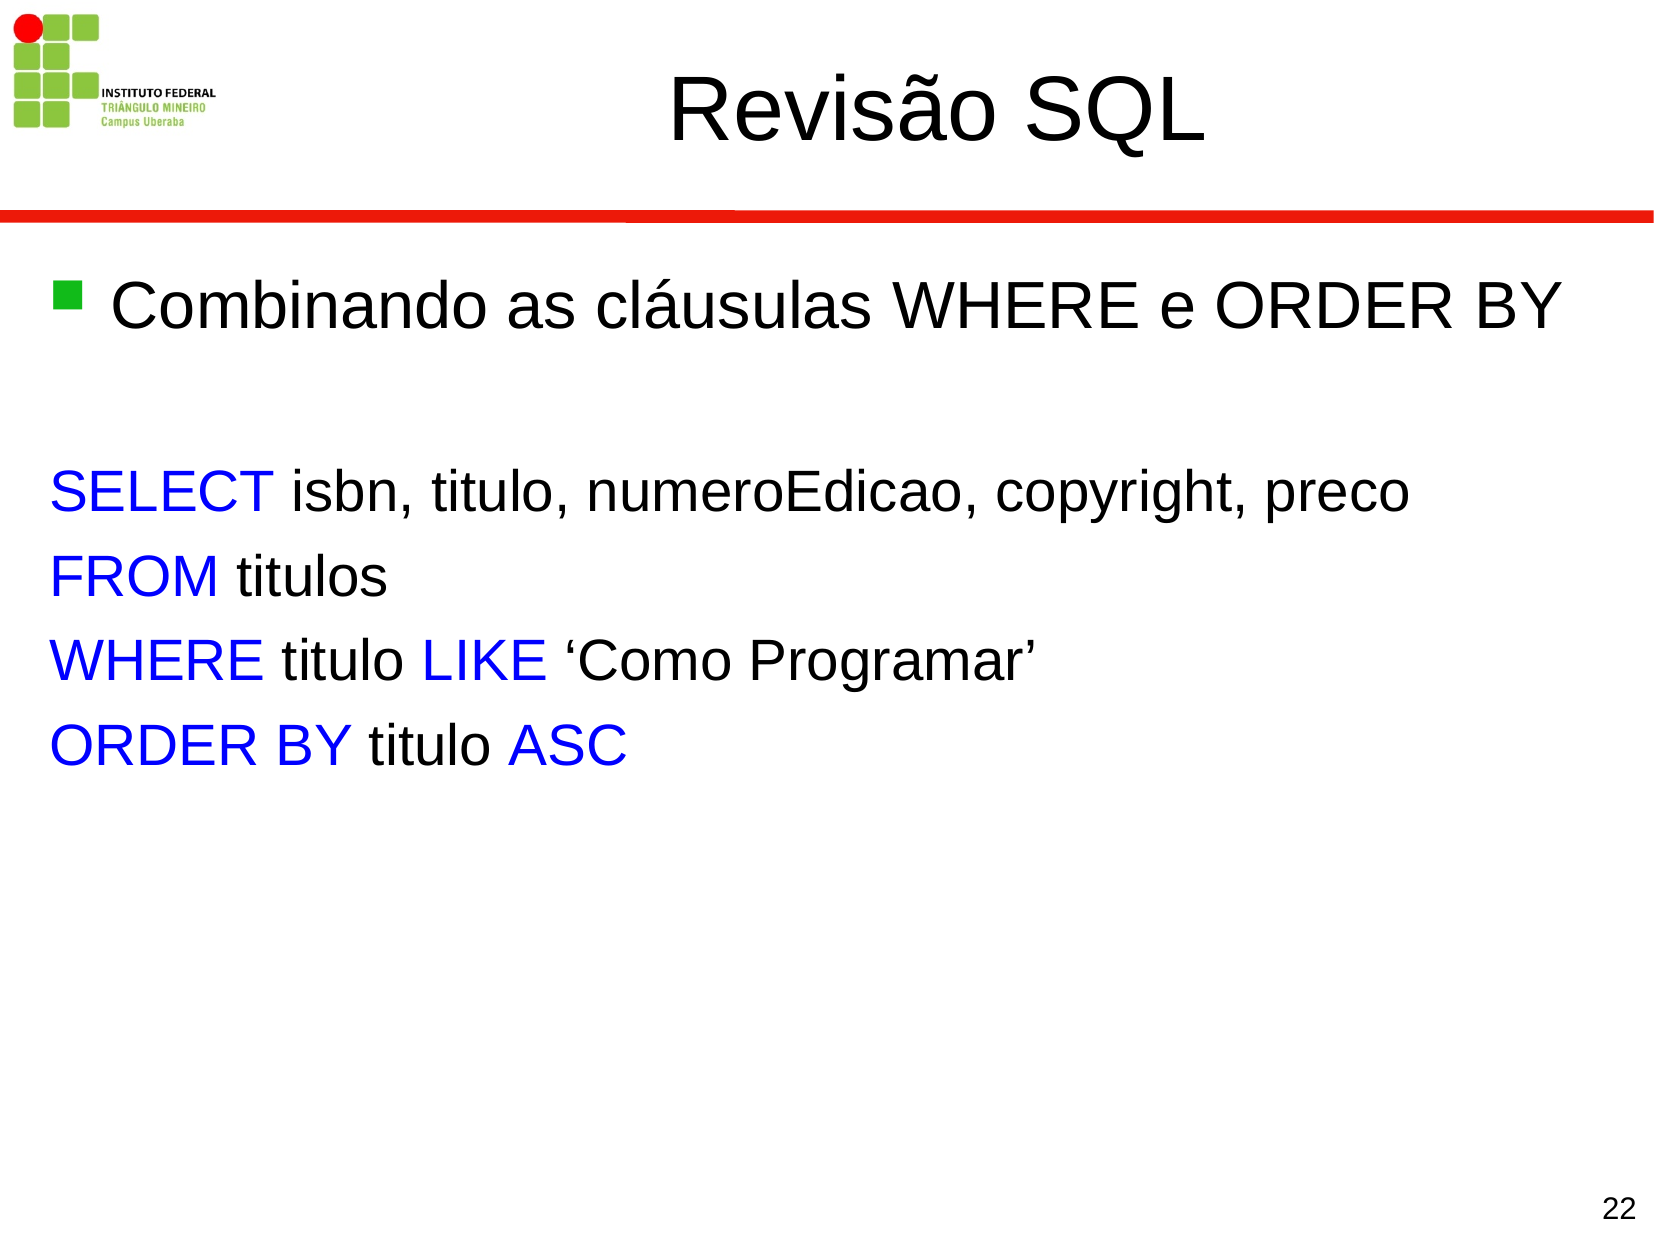

Revisão SQL
Combinando as cláusulas WHERE e ORDER BY
SELECT isbn, titulo, numeroEdicao, copyright, preco
FROM titulos
WHERE titulo LIKE ‘Como Programar’
ORDER BY titulo ASC